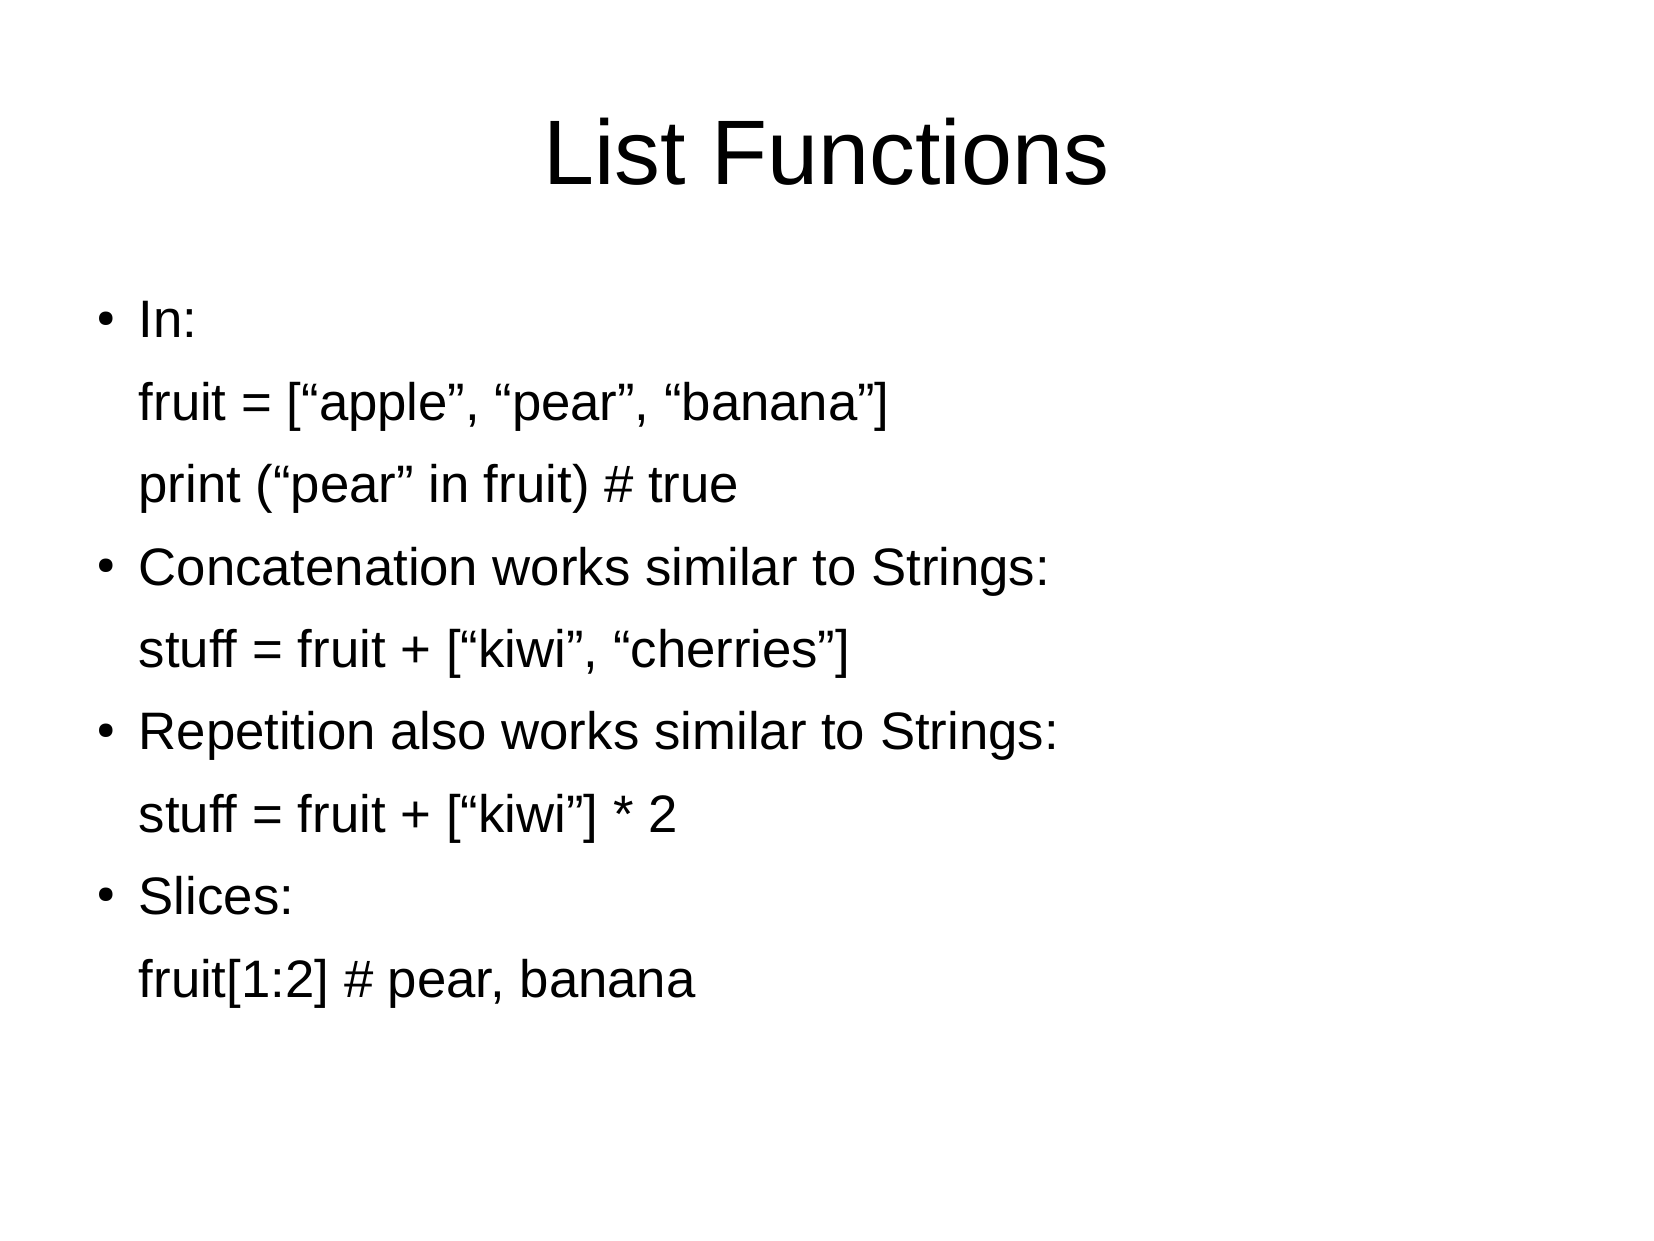

# List Functions
In:
fruit = [“apple”, “pear”, “banana”]
print (“pear” in fruit) # true
Concatenation works similar to Strings:
stuff = fruit + [“kiwi”, “cherries”]
Repetition also works similar to Strings:
stuff = fruit + [“kiwi”] * 2
Slices:
fruit[1:2] # pear, banana